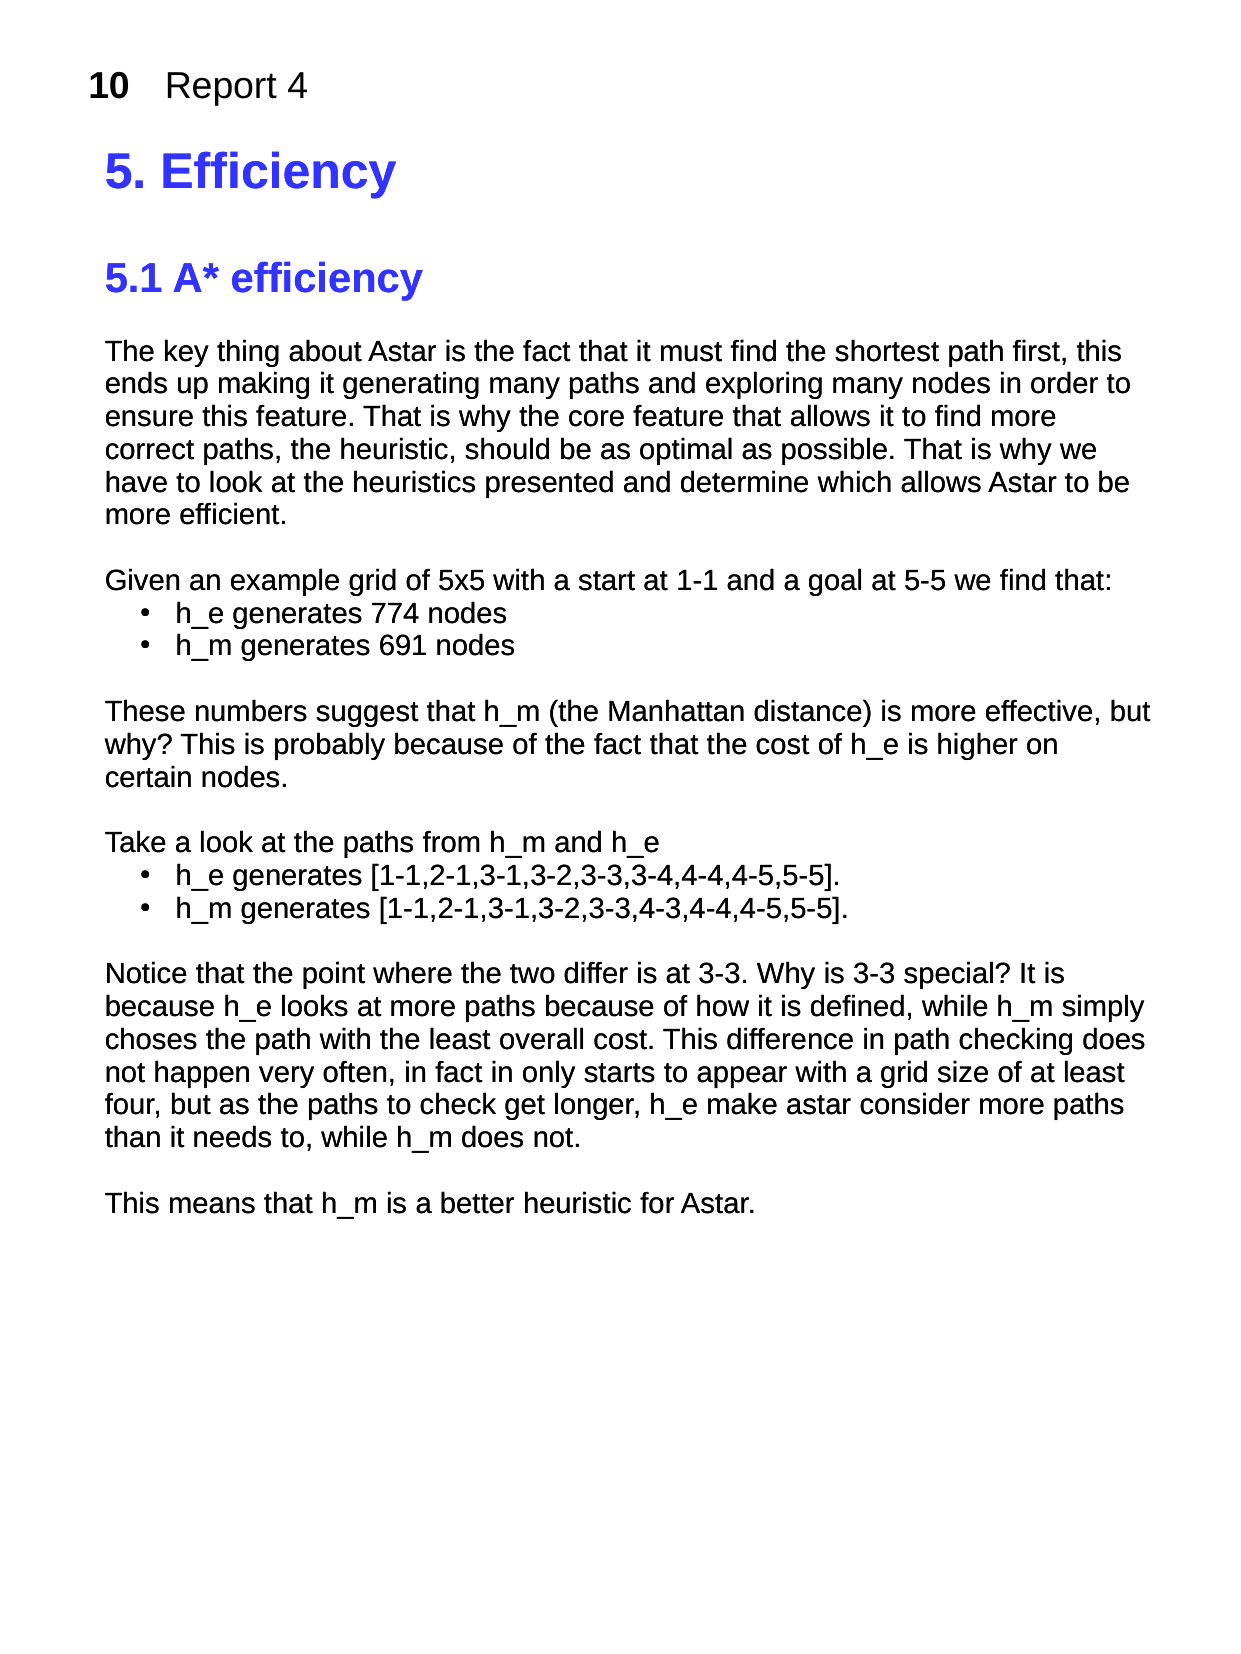

10	Report 4
5. Efficiency
5.1 A* efficiency
The key thing about Astar is the fact that it must find the shortest path first, this ends up making it generating many paths and exploring many nodes in order to ensure this feature. That is why the core feature that allows it to find more correct paths, the heuristic, should be as optimal as possible. That is why we have to look at the heuristics presented and determine which allows Astar to be more efficient.
Given an example grid of 5x5 with a start at 1-1 and a goal at 5-5 we find that:
h_e generates 774 nodes
h_m generates 691 nodes
These numbers suggest that h_m (the Manhattan distance) is more effective, but why? This is probably because of the fact that the cost of h_e is higher on certain nodes.
Take a look at the paths from h_m and h_e
h_e generates [1-1,2-1,3-1,3-2,3-3,3-4,4-4,4-5,5-5].
h_m generates [1-1,2-1,3-1,3-2,3-3,4-3,4-4,4-5,5-5].
Notice that the point where the two differ is at 3-3. Why is 3-3 special? It is because h_e looks at more paths because of how it is defined, while h_m simply choses the path with the least overall cost. This difference in path checking does not happen very often, in fact in only starts to appear with a grid size of at least four, but as the paths to check get longer, h_e make astar consider more paths than it needs to, while h_m does not.
This means that h_m is a better heuristic for Astar.
5. Efficiency
5.1 A* efficiency
The key thing about Astar is the fact that it must find the shortest path first, this ends up making it generating many paths and exploring many nodes in order to ensure this feature. That is why the core feature that allows it to find more correct paths, the heuristic, should be as optimal as possible. That is why we have to look at the heuristics presented and determine which allows Astar to be more efficient.
Given an example grid of 5x5 with a start at 1-1 and a goal at 5-5 we find that:
h_e generates 774 nodes
h_m generates 691 nodes
These numbers suggest that h_m (the Manhattan distance) is more effective, but why? This is probably because of the fact that the cost of h_e is higher on certain nodes.
Take a look at the paths from h_m and h_e
h_e generates [1-1,2-1,3-1,3-2,3-3,3-4,4-4,4-5,5-5].
h_m generates [1-1,2-1,3-1,3-2,3-3,4-3,4-4,4-5,5-5].
Notice that the point where the two differ is at 3-3. Why is 3-3 special? It is because h_e looks at more paths because of how it is defined, while h_m simply choses the path with the least overall cost. This difference in path checking does not happen very often, in fact in only starts to appear with a grid size of at least four, but as the paths to check get longer, h_e make astar consider more paths than it needs to, while h_m does not.
This means that h_m is a better heuristic for Astar.